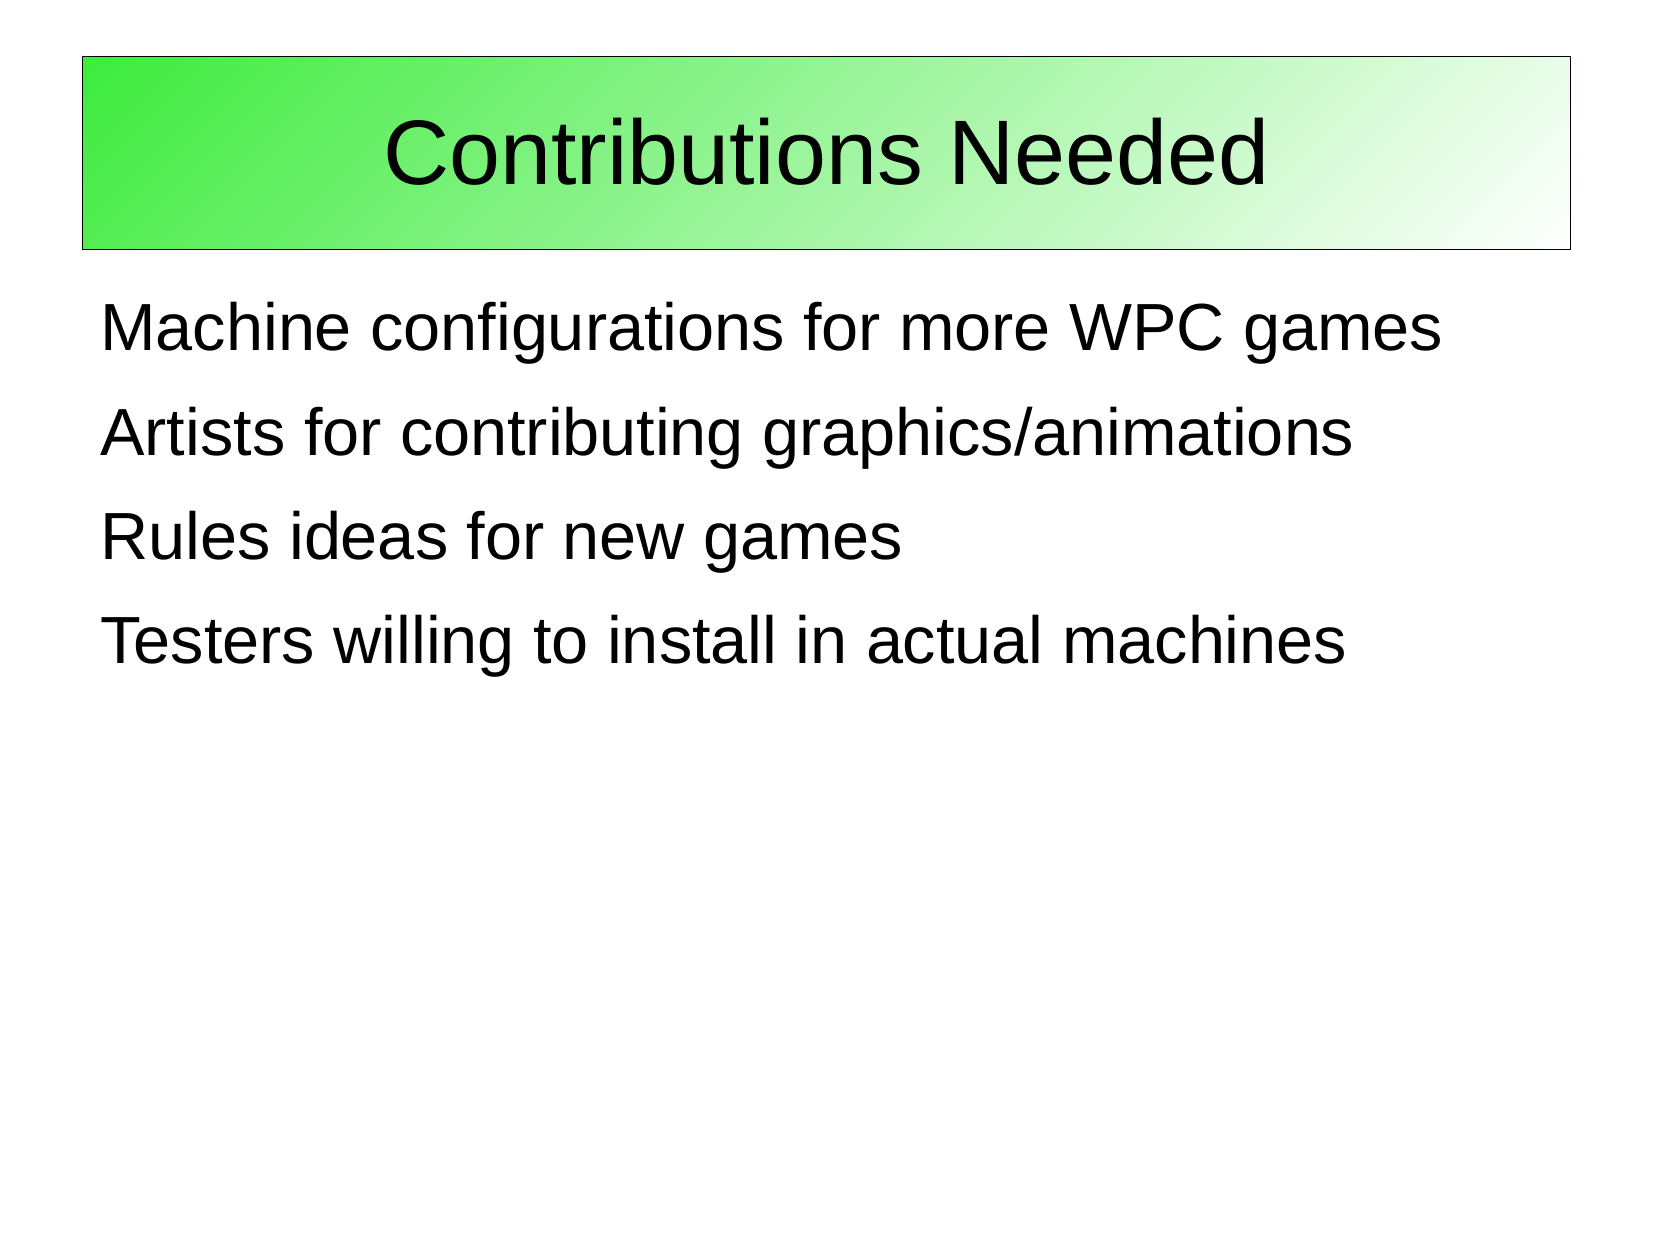

# Contributions Needed
Machine configurations for more WPC games
Artists for contributing graphics/animations
Rules ideas for new games
Testers willing to install in actual machines